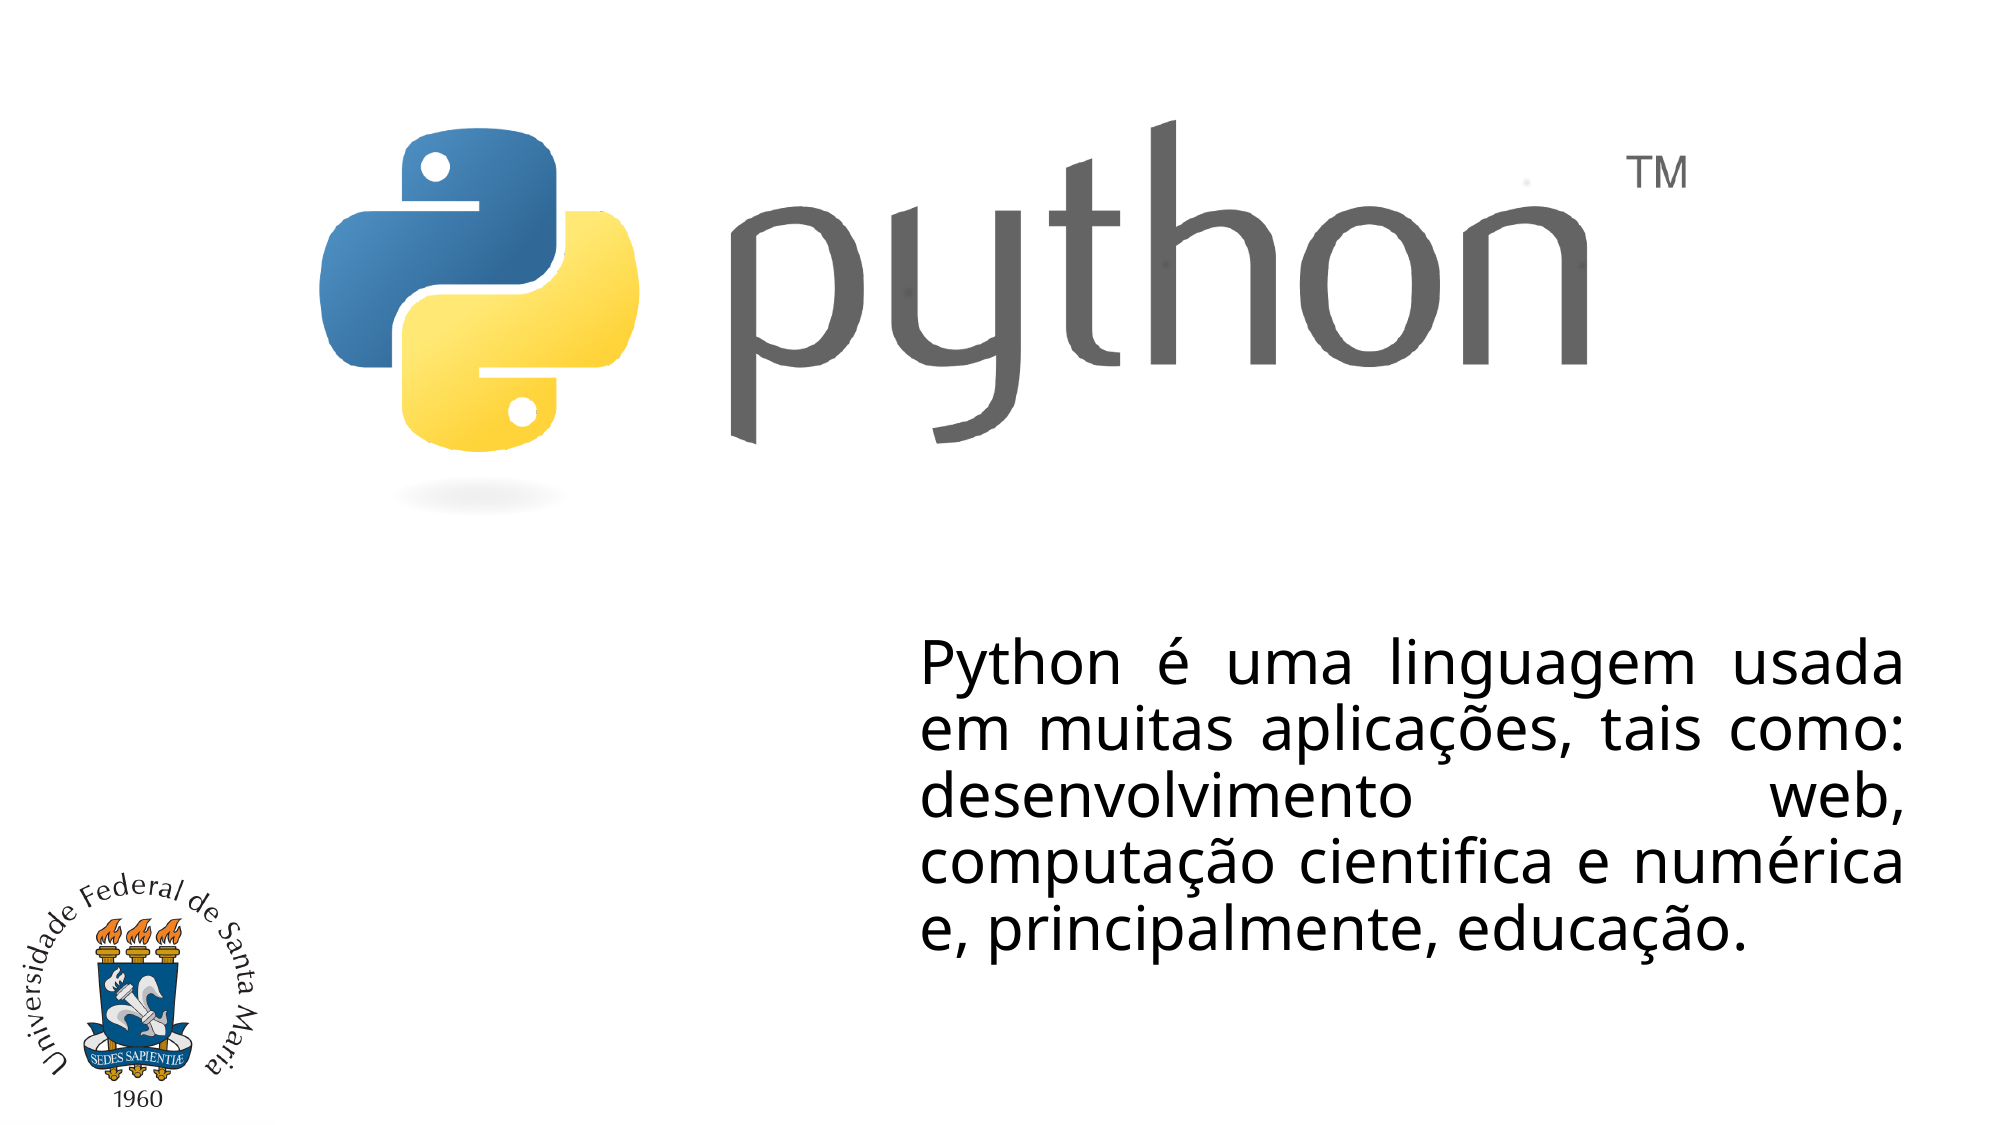

# Python é uma linguagem usada em muitas aplicações, tais como: desenvolvimento web, computação cientifica e numérica e, principalmente, educação.